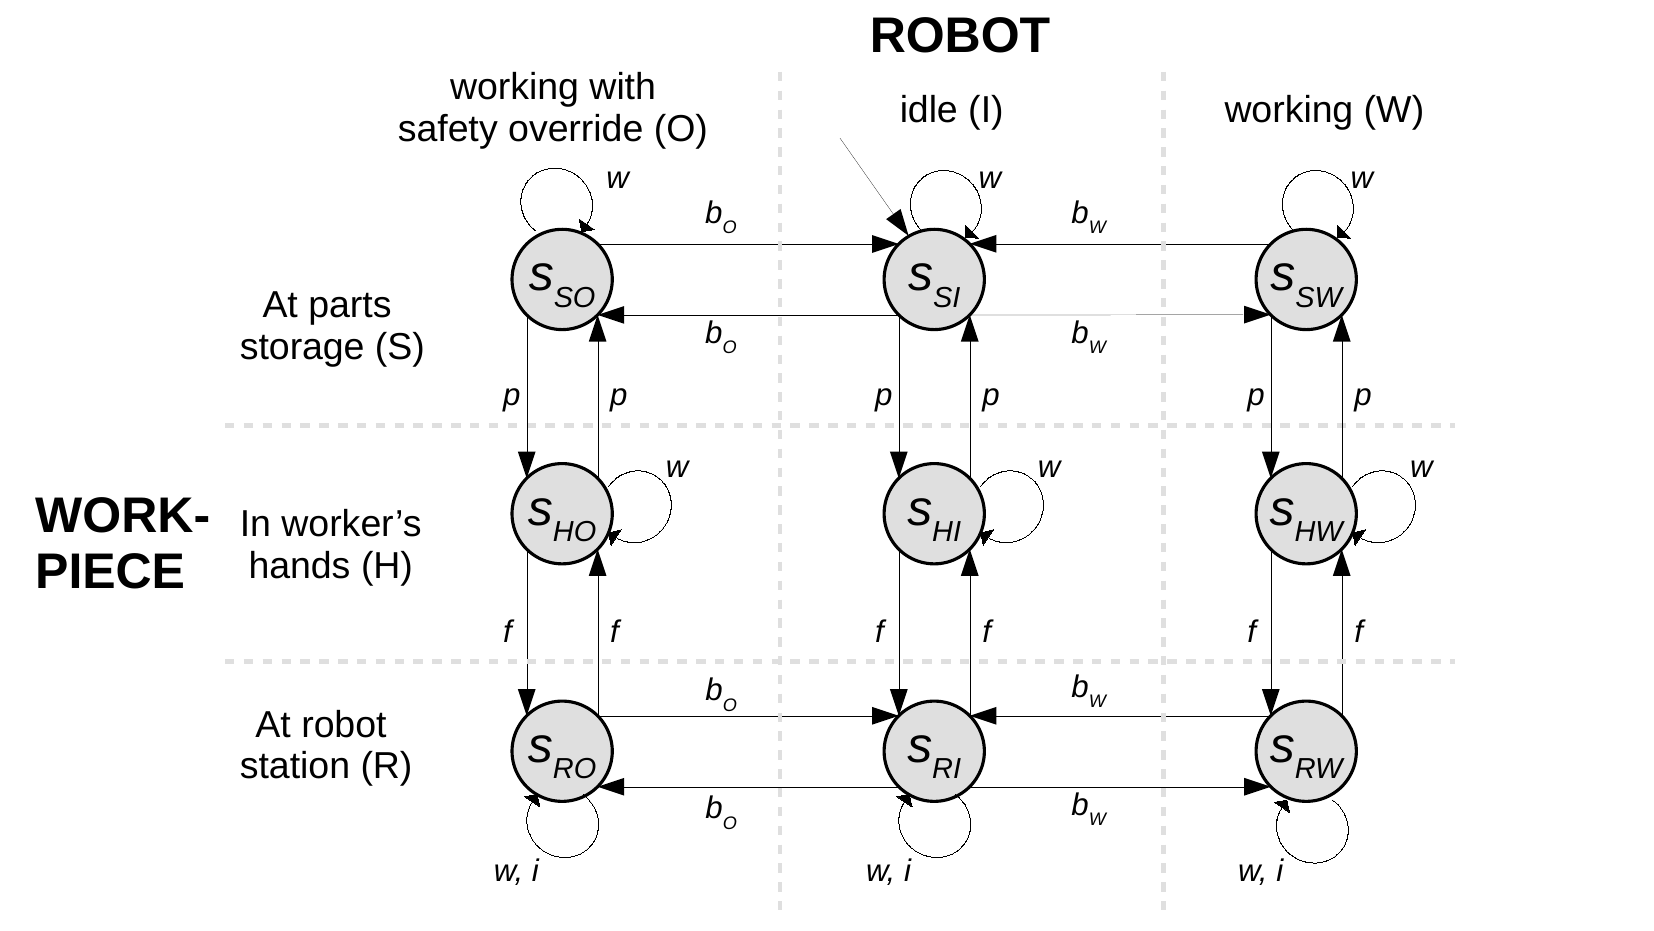

ROBOT
working with
safety override (O)
idle (I)
working (W)
w
w
w
bO
bW
sSO
sSI
sSW
At parts
storage (S)
bO
bW
p
p
p
p
p
p
w
w
w
sHO
sHI
sHW
WORK-
PIECE
In worker’s
hands (H)
f
f
f
f
f
f
bW
bO
At robot
station (R)
sRO
sRI
sRW
bW
bO
w, i
w, i
w, i